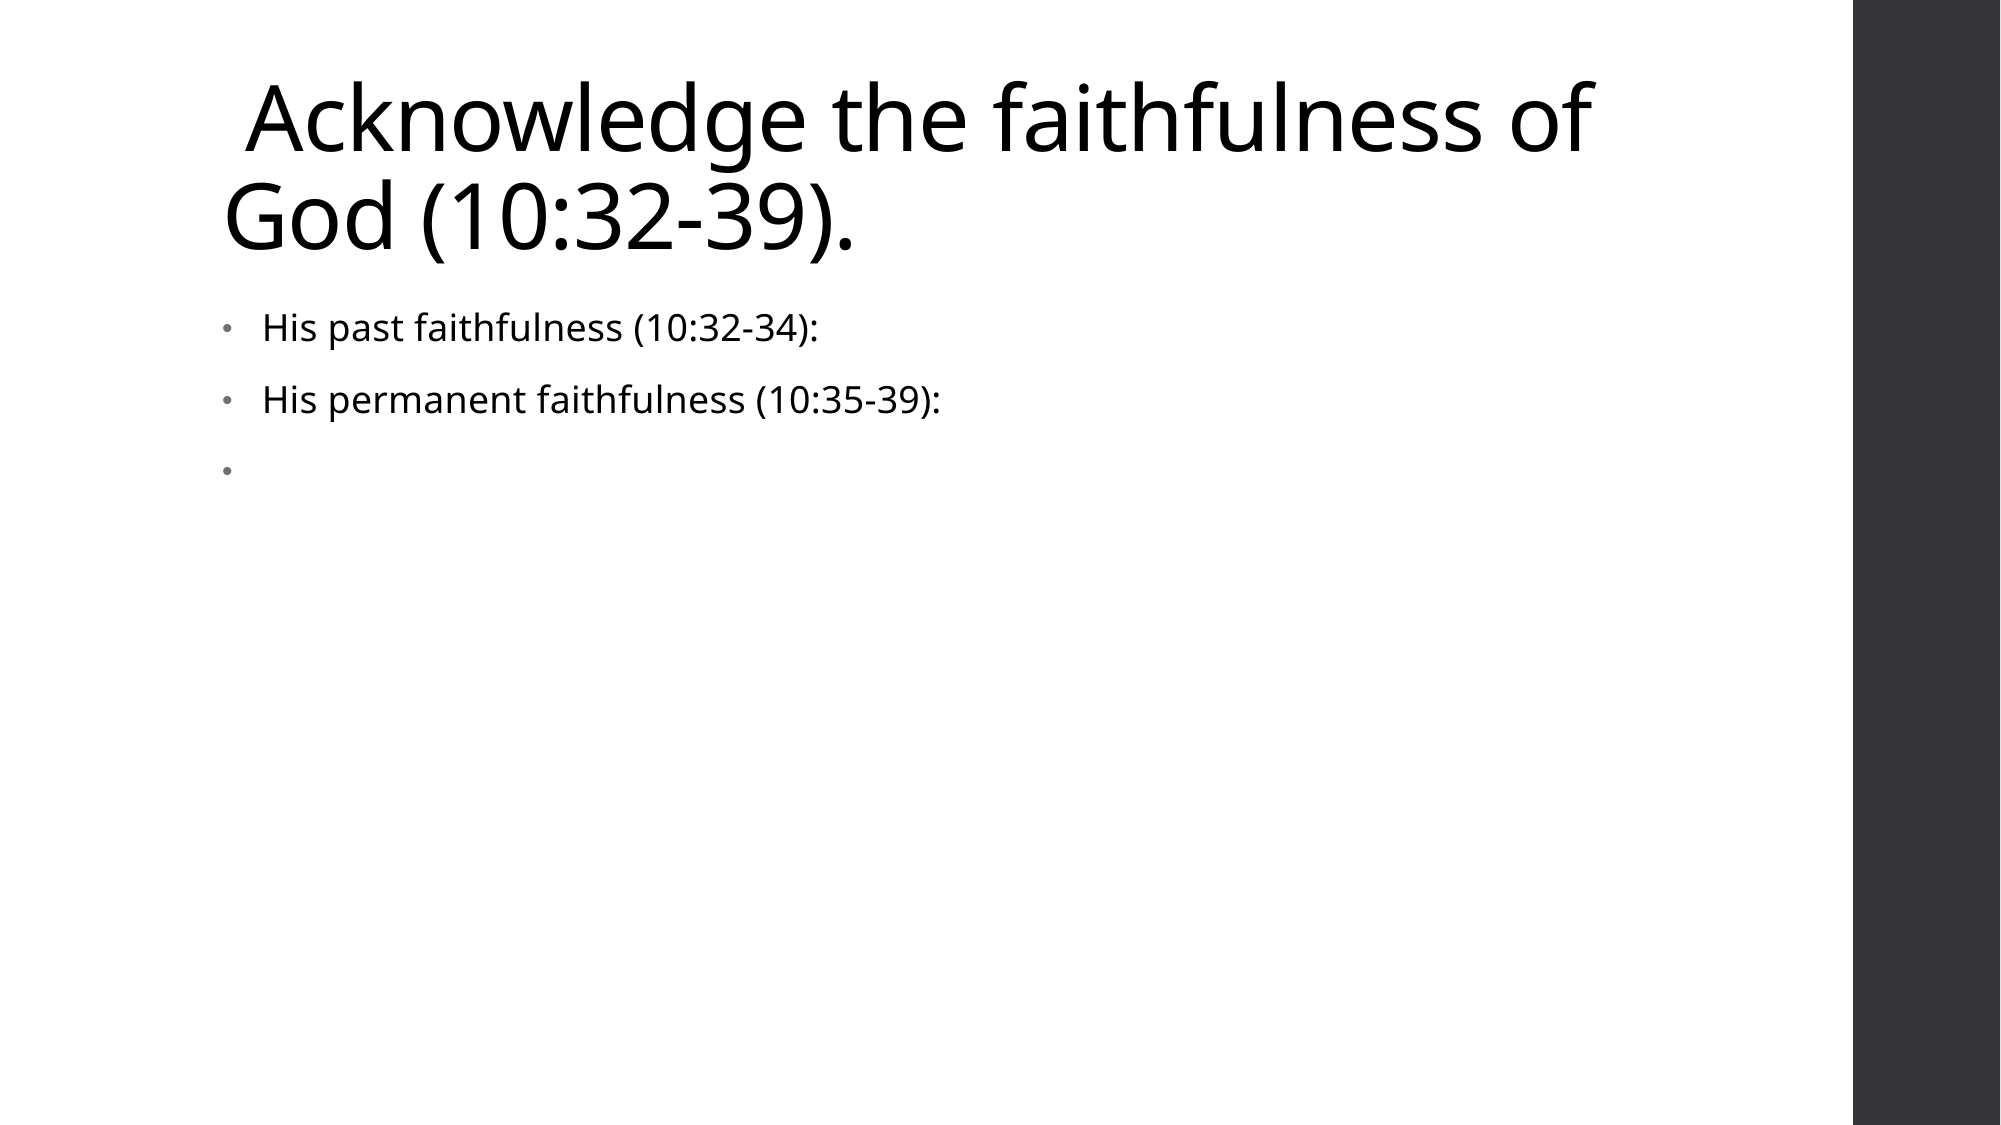

# Acknowledge the faithfulness of God (10:32-39).
 His past faithfulness (10:32-34):
 His permanent faithfulness (10:35-39):